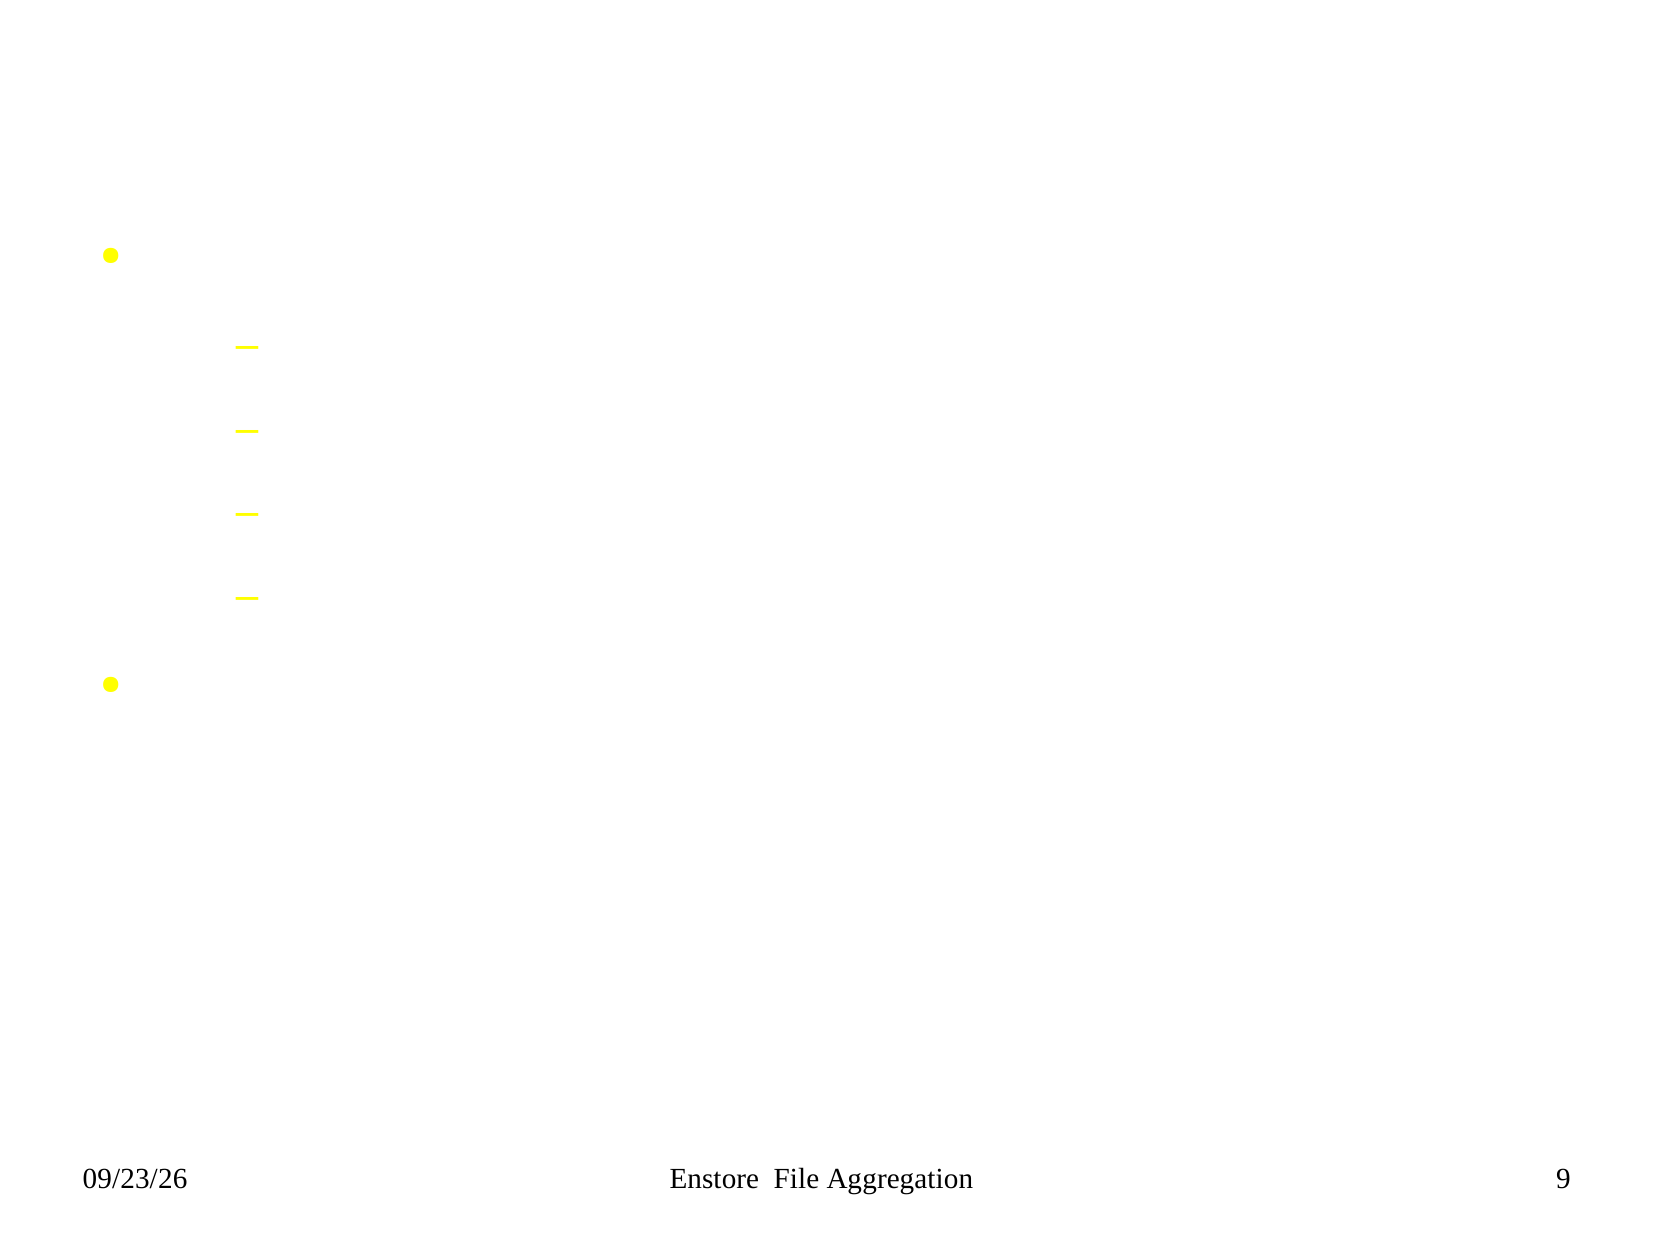

# New enstore servers
New enstore servers are
Udp2amqp proxy server
LM director
Dispatcher (Policy Engine Server & Migration Dispatcher)
Migrator
Currently all servers are implemented in python, later some of them, requiring use of Policy engine will be implemented in Java (LM director, Dispatcher).
Enstore File Aggregation
9